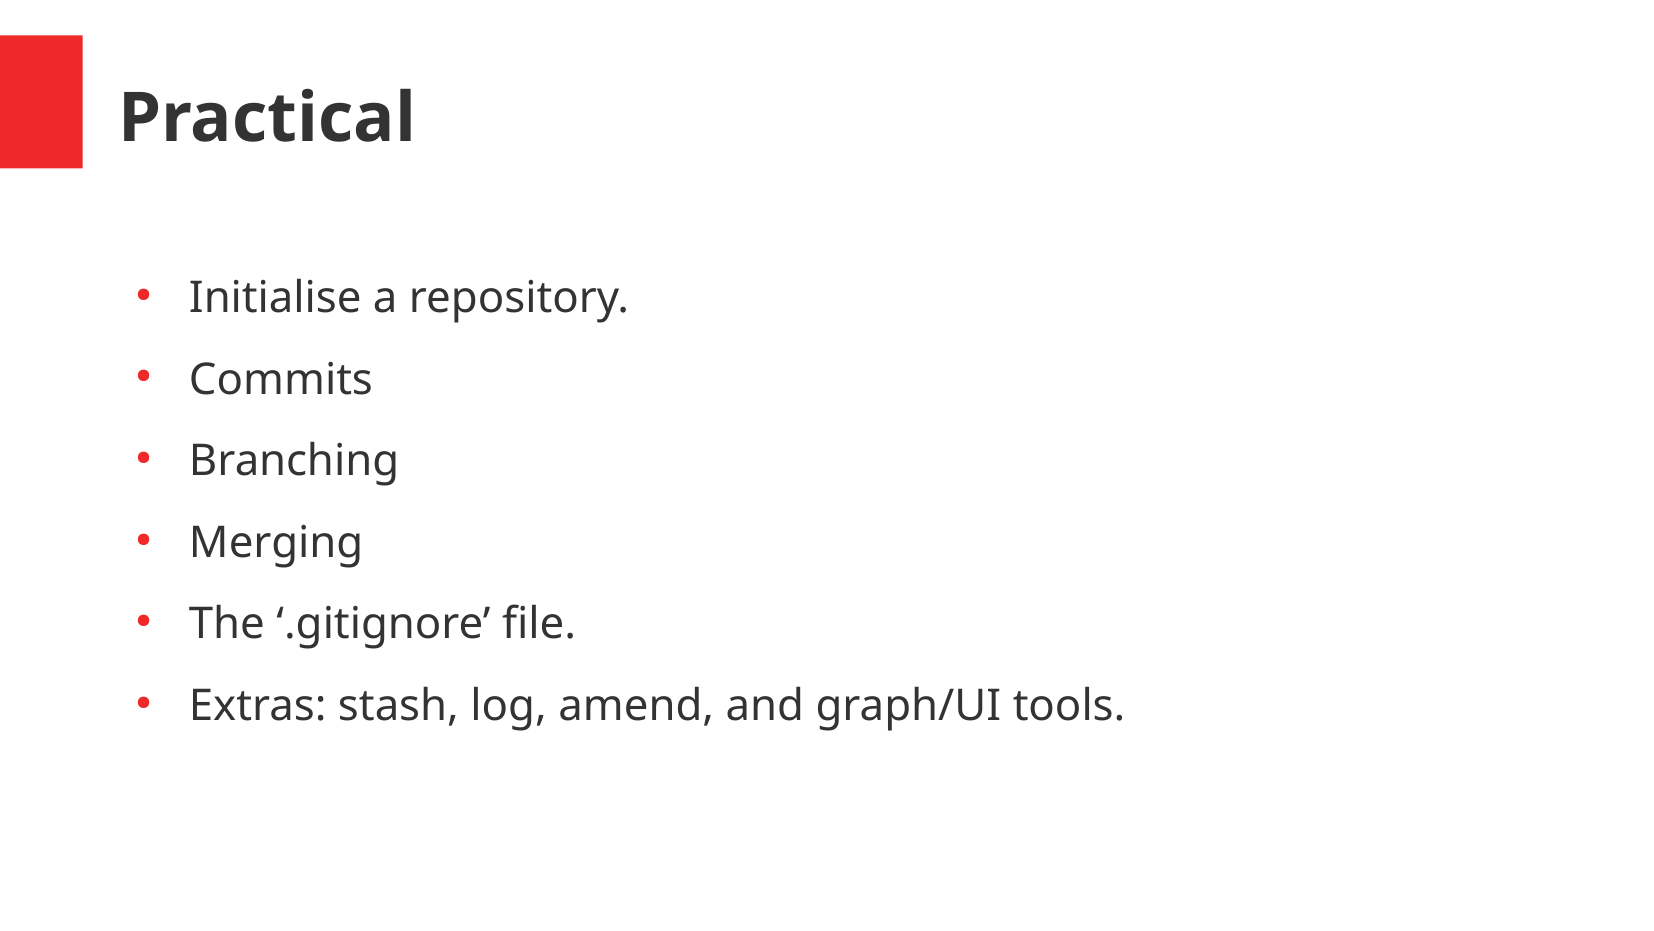

# Practical
Initialise a repository.
Commits
Branching
Merging
The ‘.gitignore’ file.
Extras: stash, log, amend, and graph/UI tools.